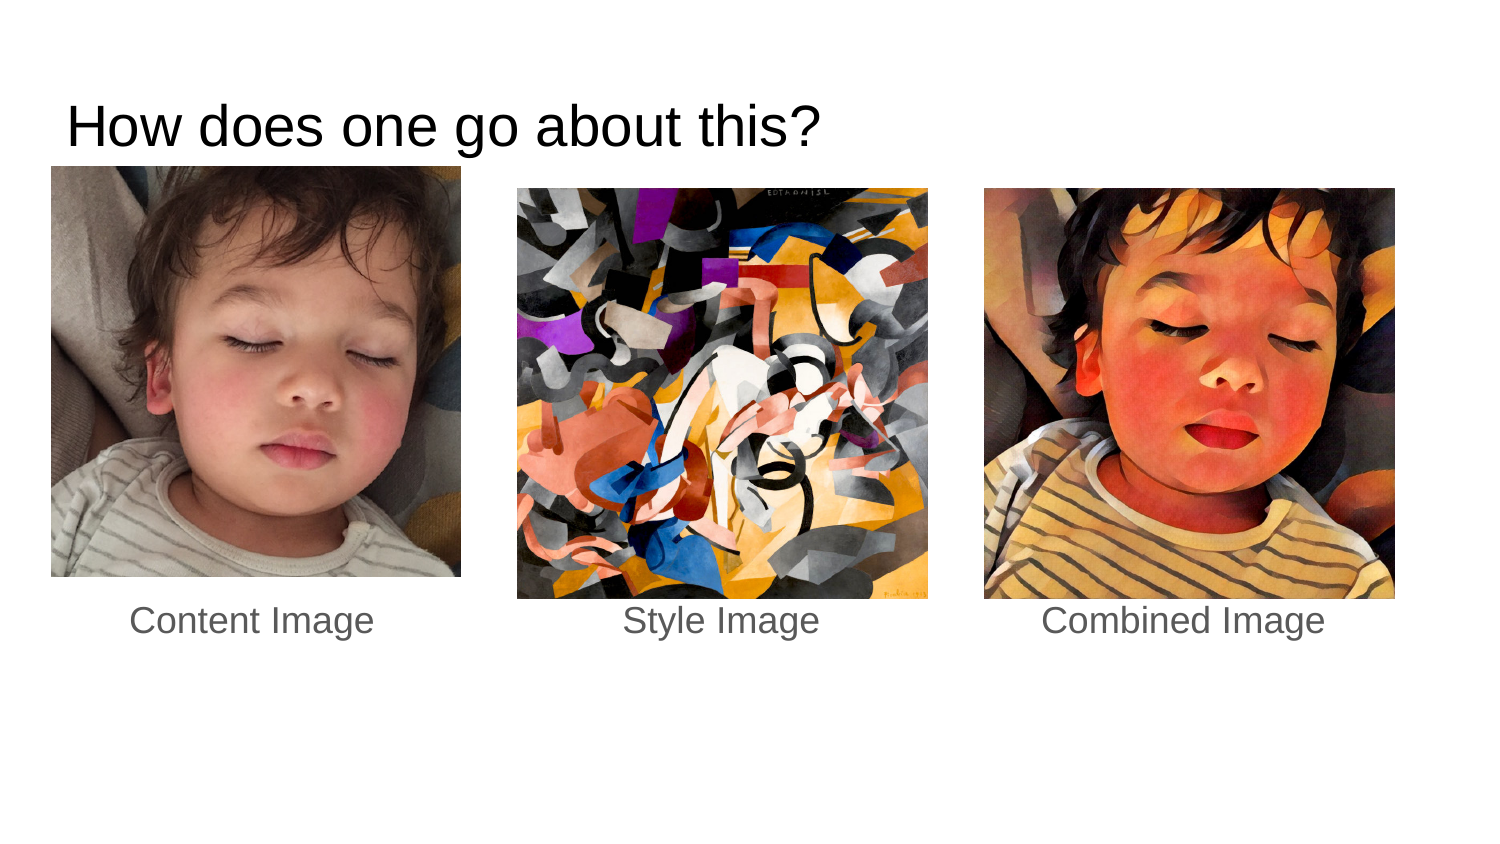

# How does one go about this?
 Content Image			 Style Image			Combined Image